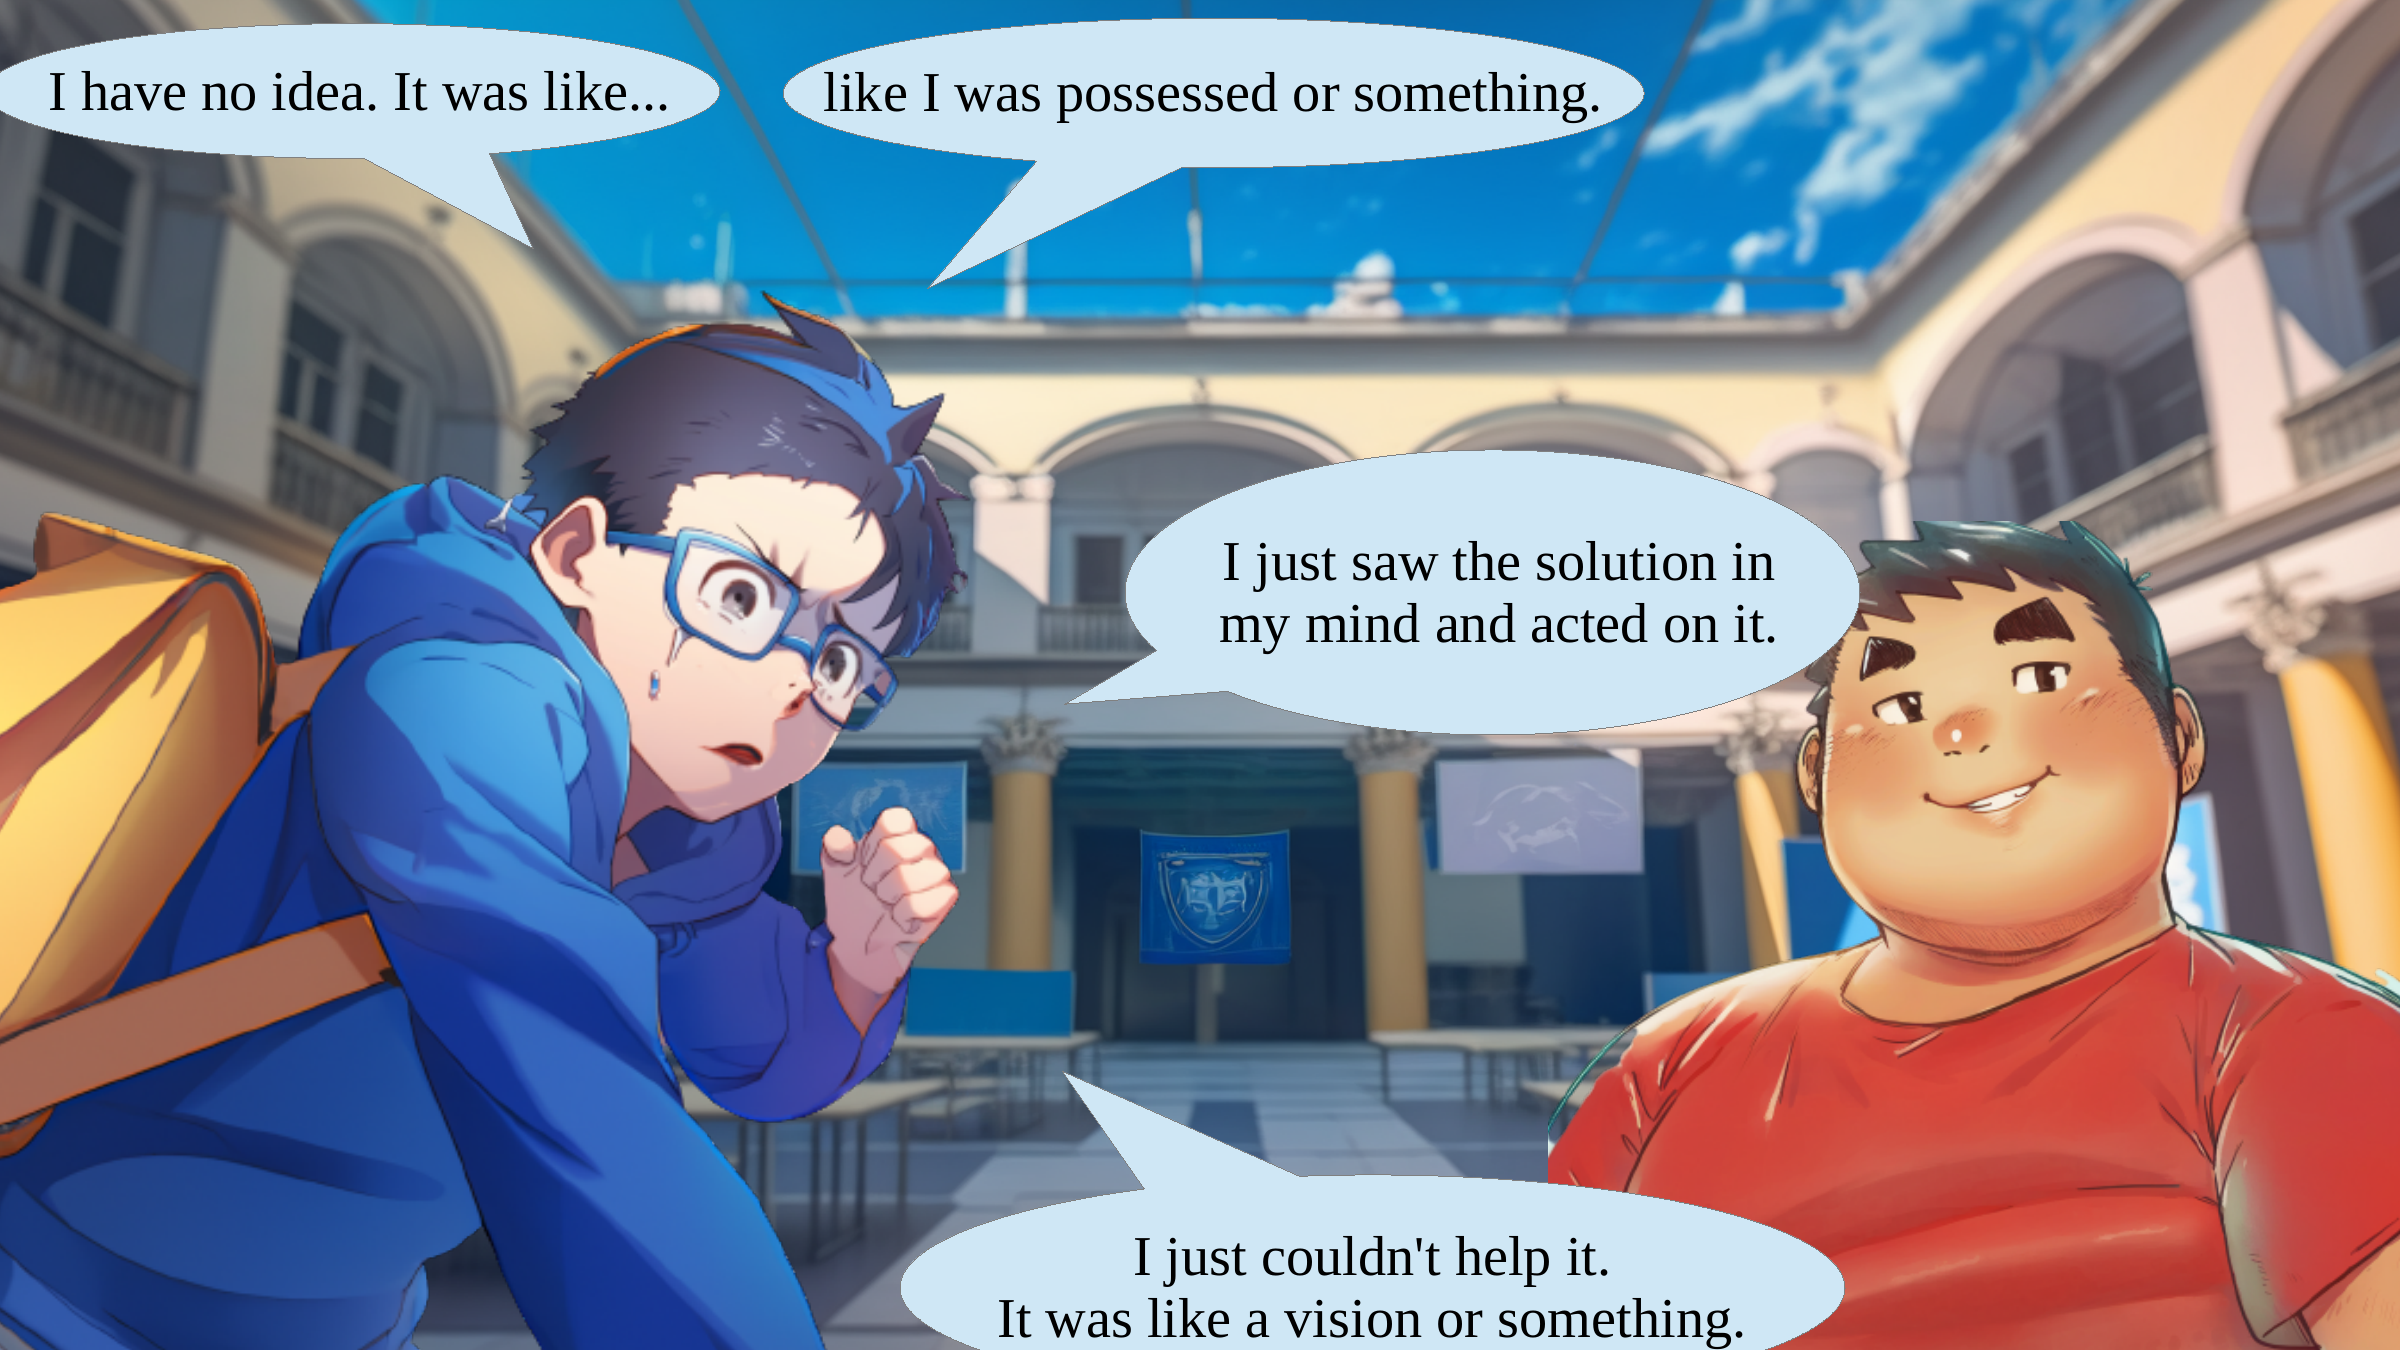

like I was possessed or something.
 I have no idea. It was like...
 I just saw the solution in
 my mind and acted on it.
 I just couldn't help it.
It was like a vision or something.